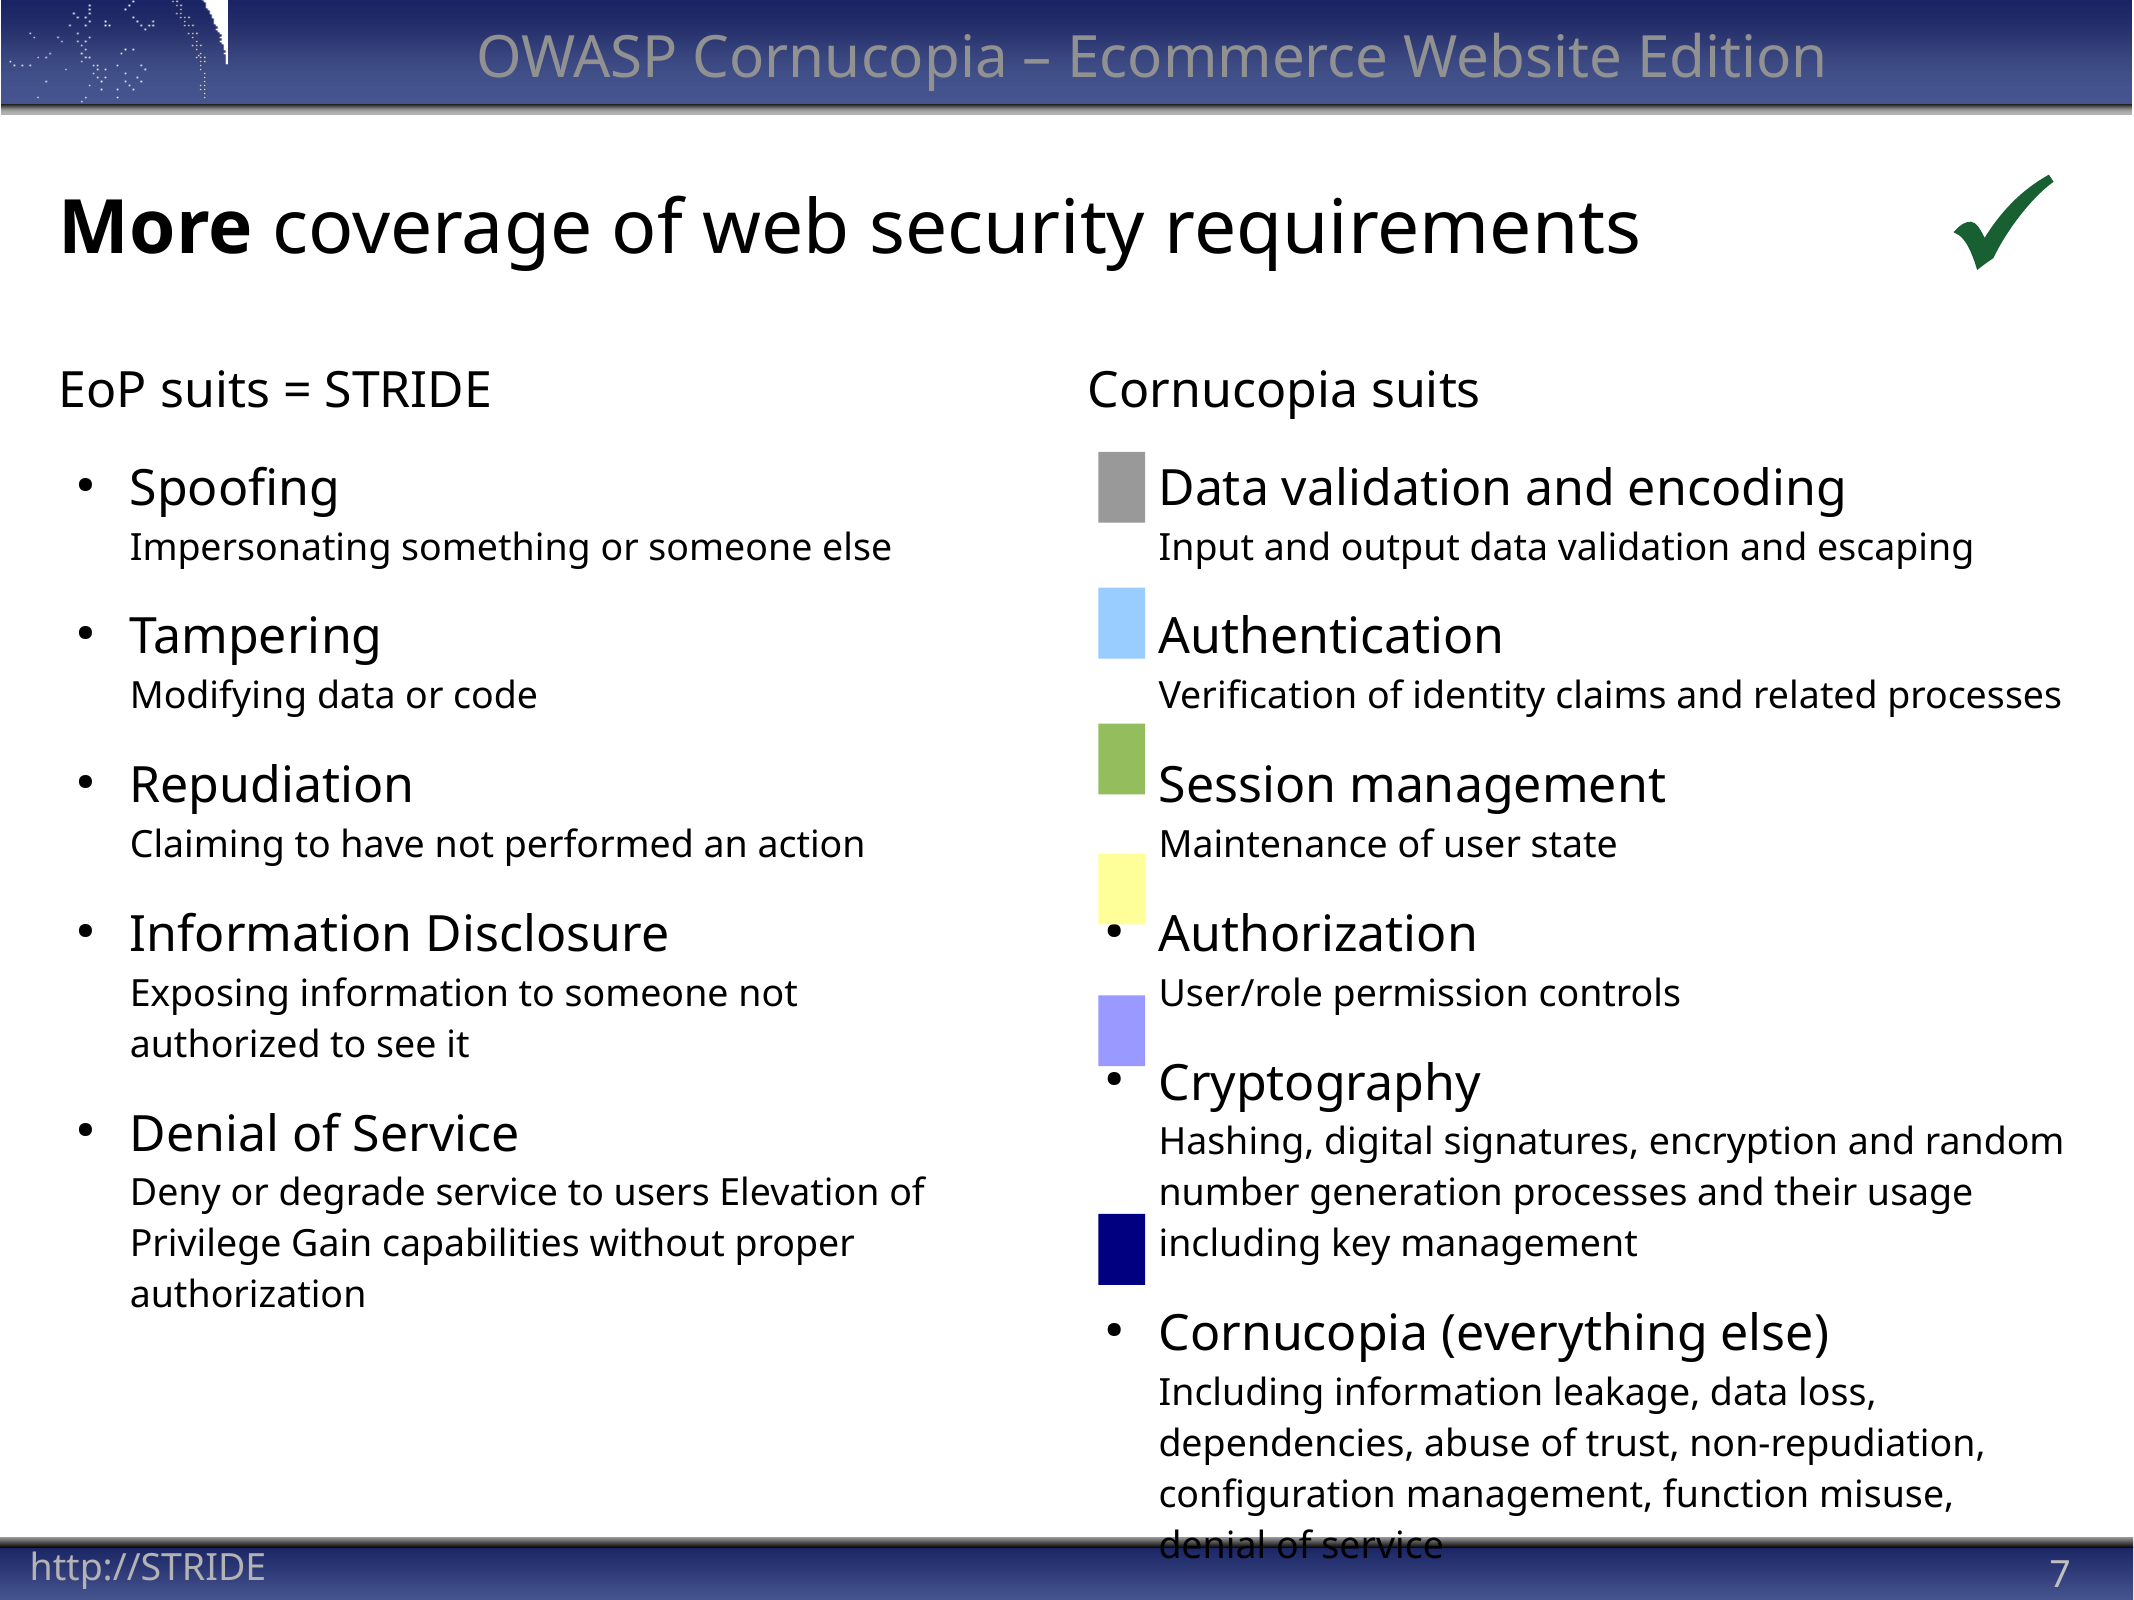

# More coverage of web security requirements
ü
EoP suits = STRIDE
Spoofing
Impersonating something or someone else
Tampering
Modifying data or code
Repudiation
Claiming to have not performed an action
Information Disclosure
Exposing information to someone not authorized to see it
Denial of Service
Deny or degrade service to users Elevation of Privilege Gain capabilities without proper authorization
Cornucopia suits
Data validation and encoding
Input and output data validation and escaping
Authentication
Verification of identity claims and related processes
Session management
Maintenance of user state
Authorization
User/role permission controls
Cryptography
Hashing, digital signatures, encryption and random number generation processes and their usage including key management
Cornucopia (everything else)
Including information leakage, data loss, dependencies, abuse of trust, non-repudiation, configuration management, function misuse, denial of service
http://STRIDE